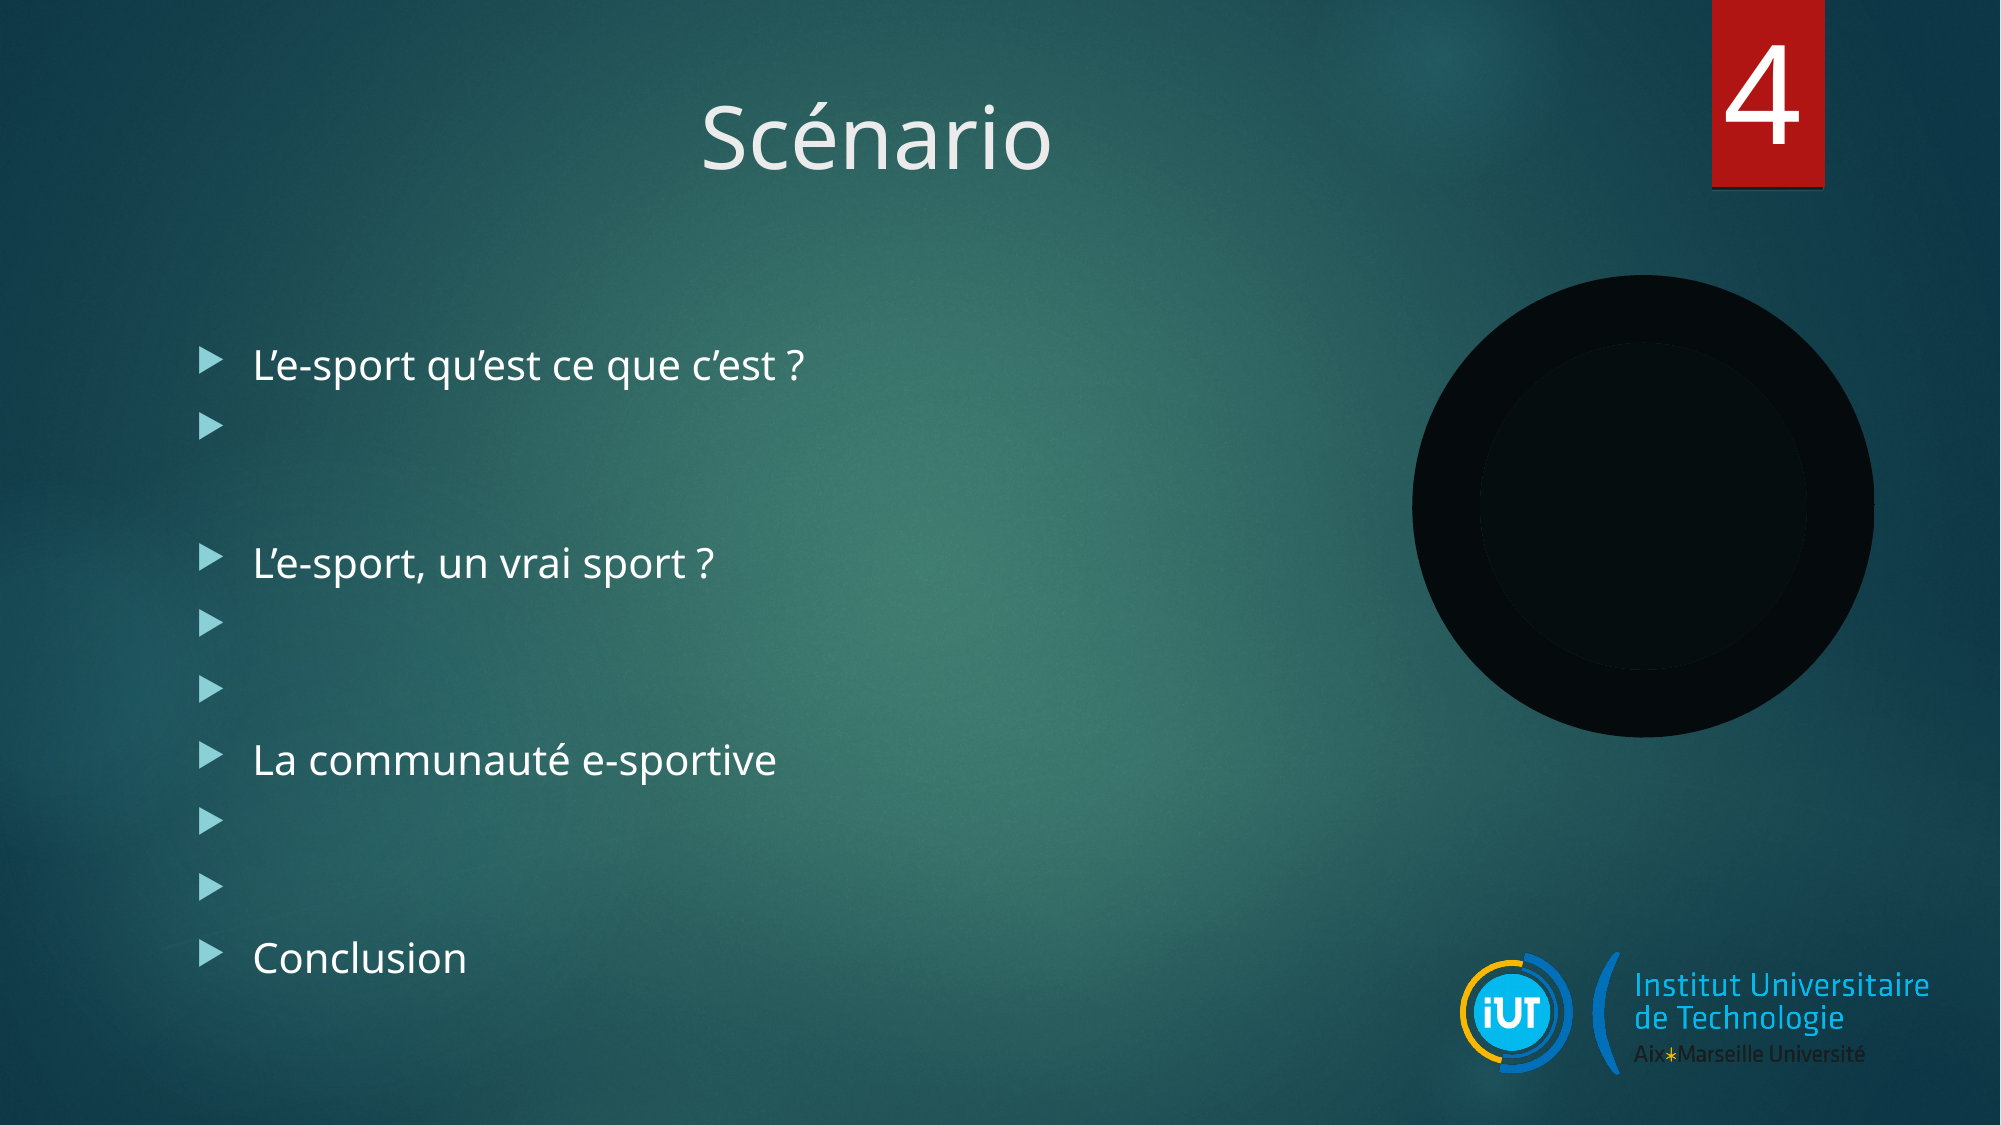

4
# Scénario
L’e-sport qu’est ce que c’est ?
L’e-sport, un vrai sport ?
La communauté e-sportive
Conclusion